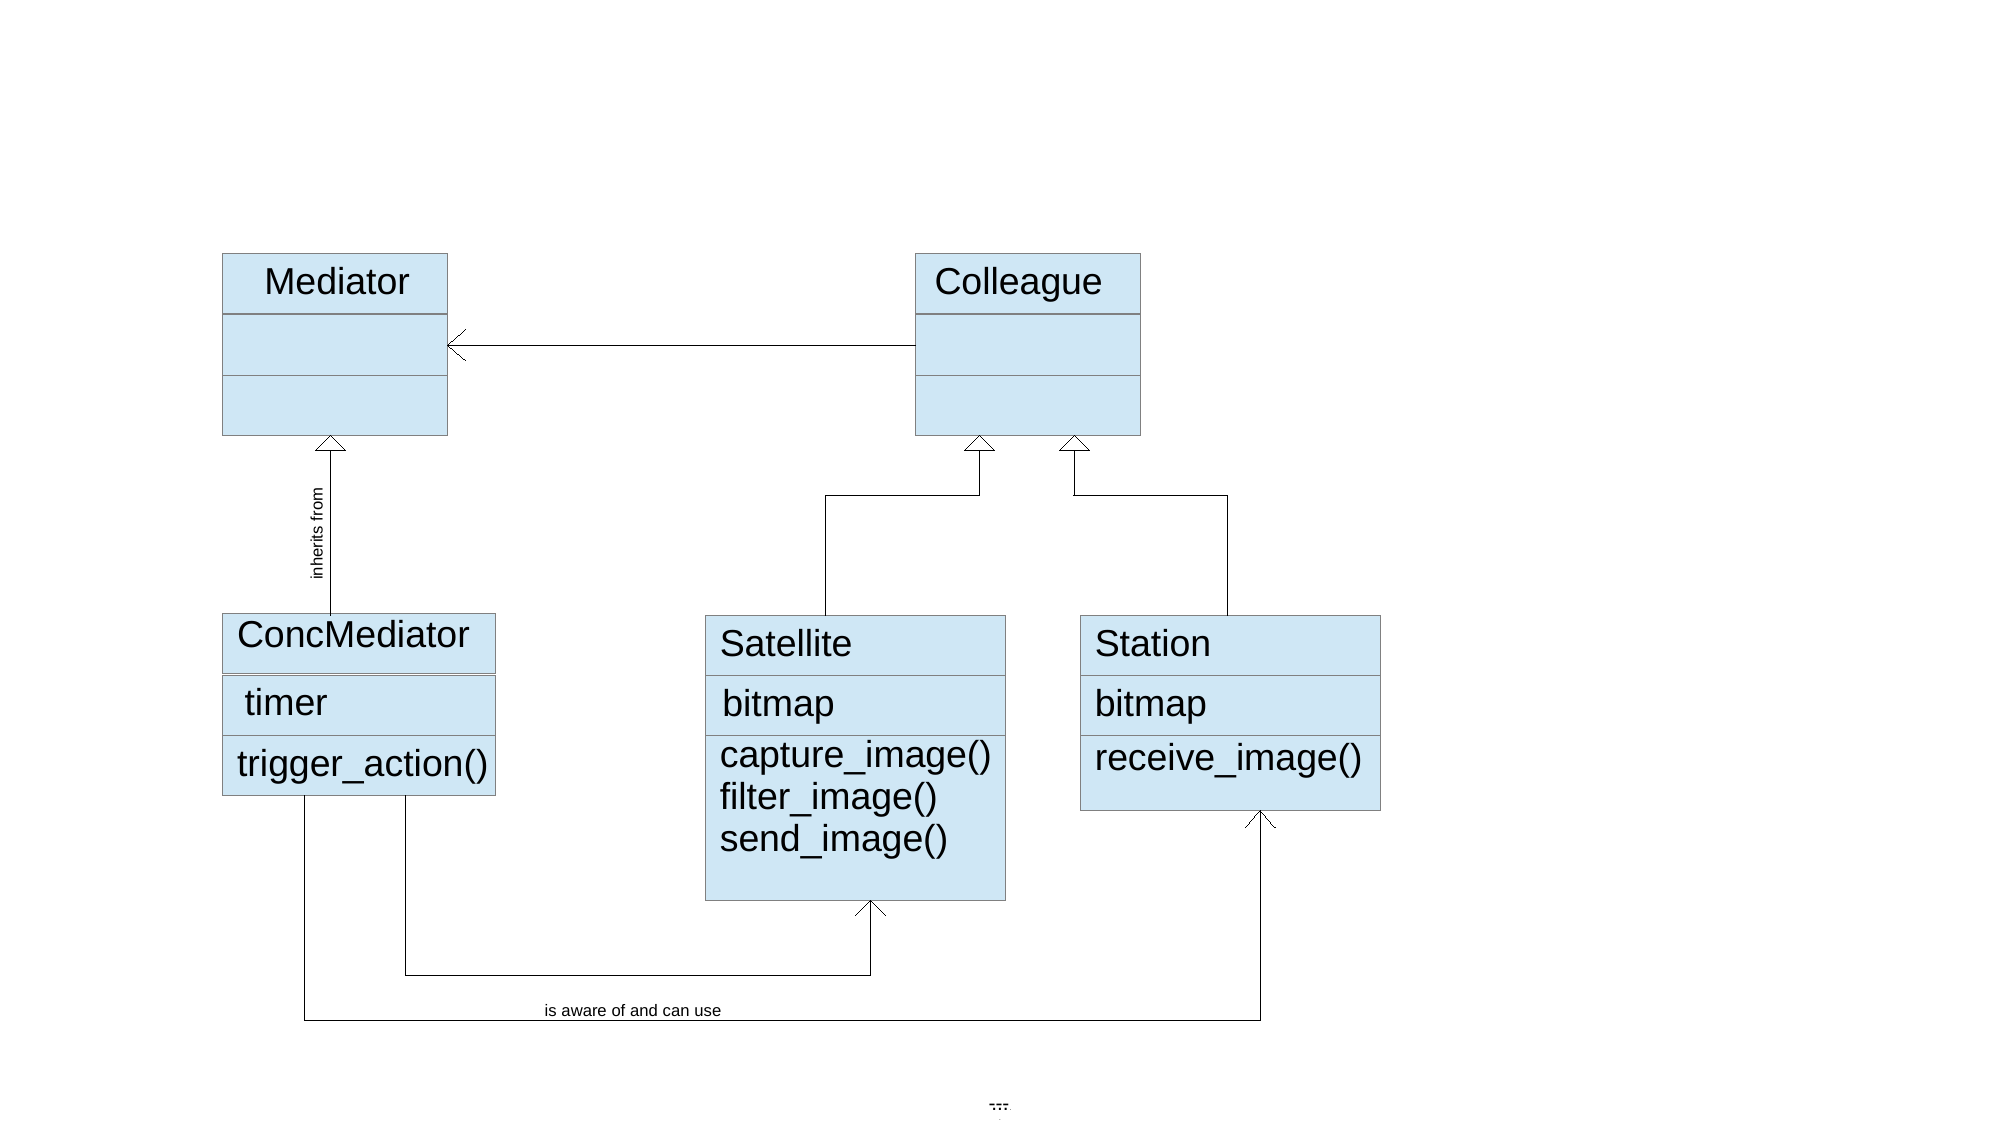

Mediator
Mediator
Colleague
inherits from
ConcMediator
Mediator
Satellite
Station
timer
bitmap
bitmap
capture_image()
filter_image()
send_image()
receive_image()
trigger_action()
is aware of and can use